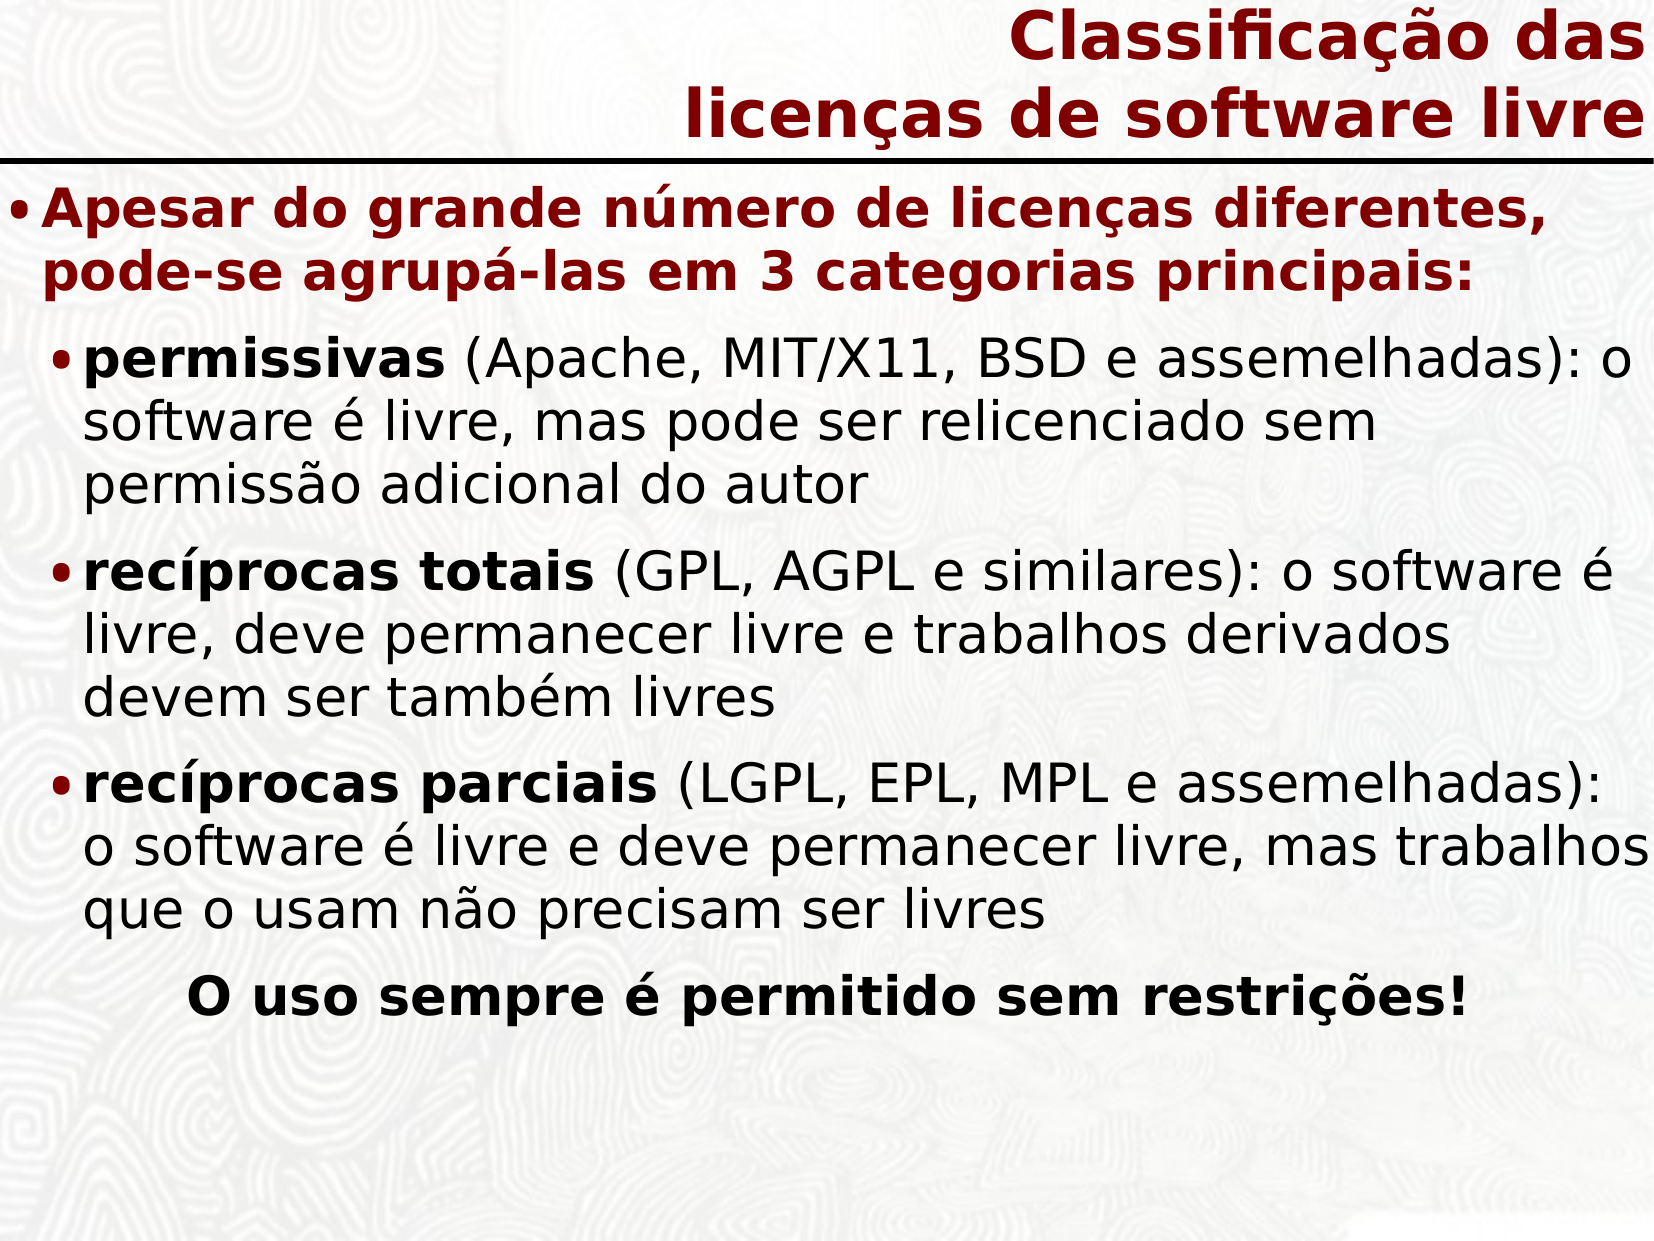

# Classificação das licenças de software livre
Apesar do grande número de licenças diferentes, pode-se agrupá-las em 3 categorias principais:
permissivas (Apache, MIT/X11, BSD e assemelhadas): o software é livre, mas pode ser relicenciado sem permissão adicional do autor
recíprocas totais (GPL, AGPL e similares): o software é livre, deve permanecer livre e trabalhos derivados devem ser também livres
recíprocas parciais (LGPL, EPL, MPL e assemelhadas): o software é livre e deve permanecer livre, mas trabalhos que o usam não precisam ser livres
O uso sempre é permitido sem restrições!